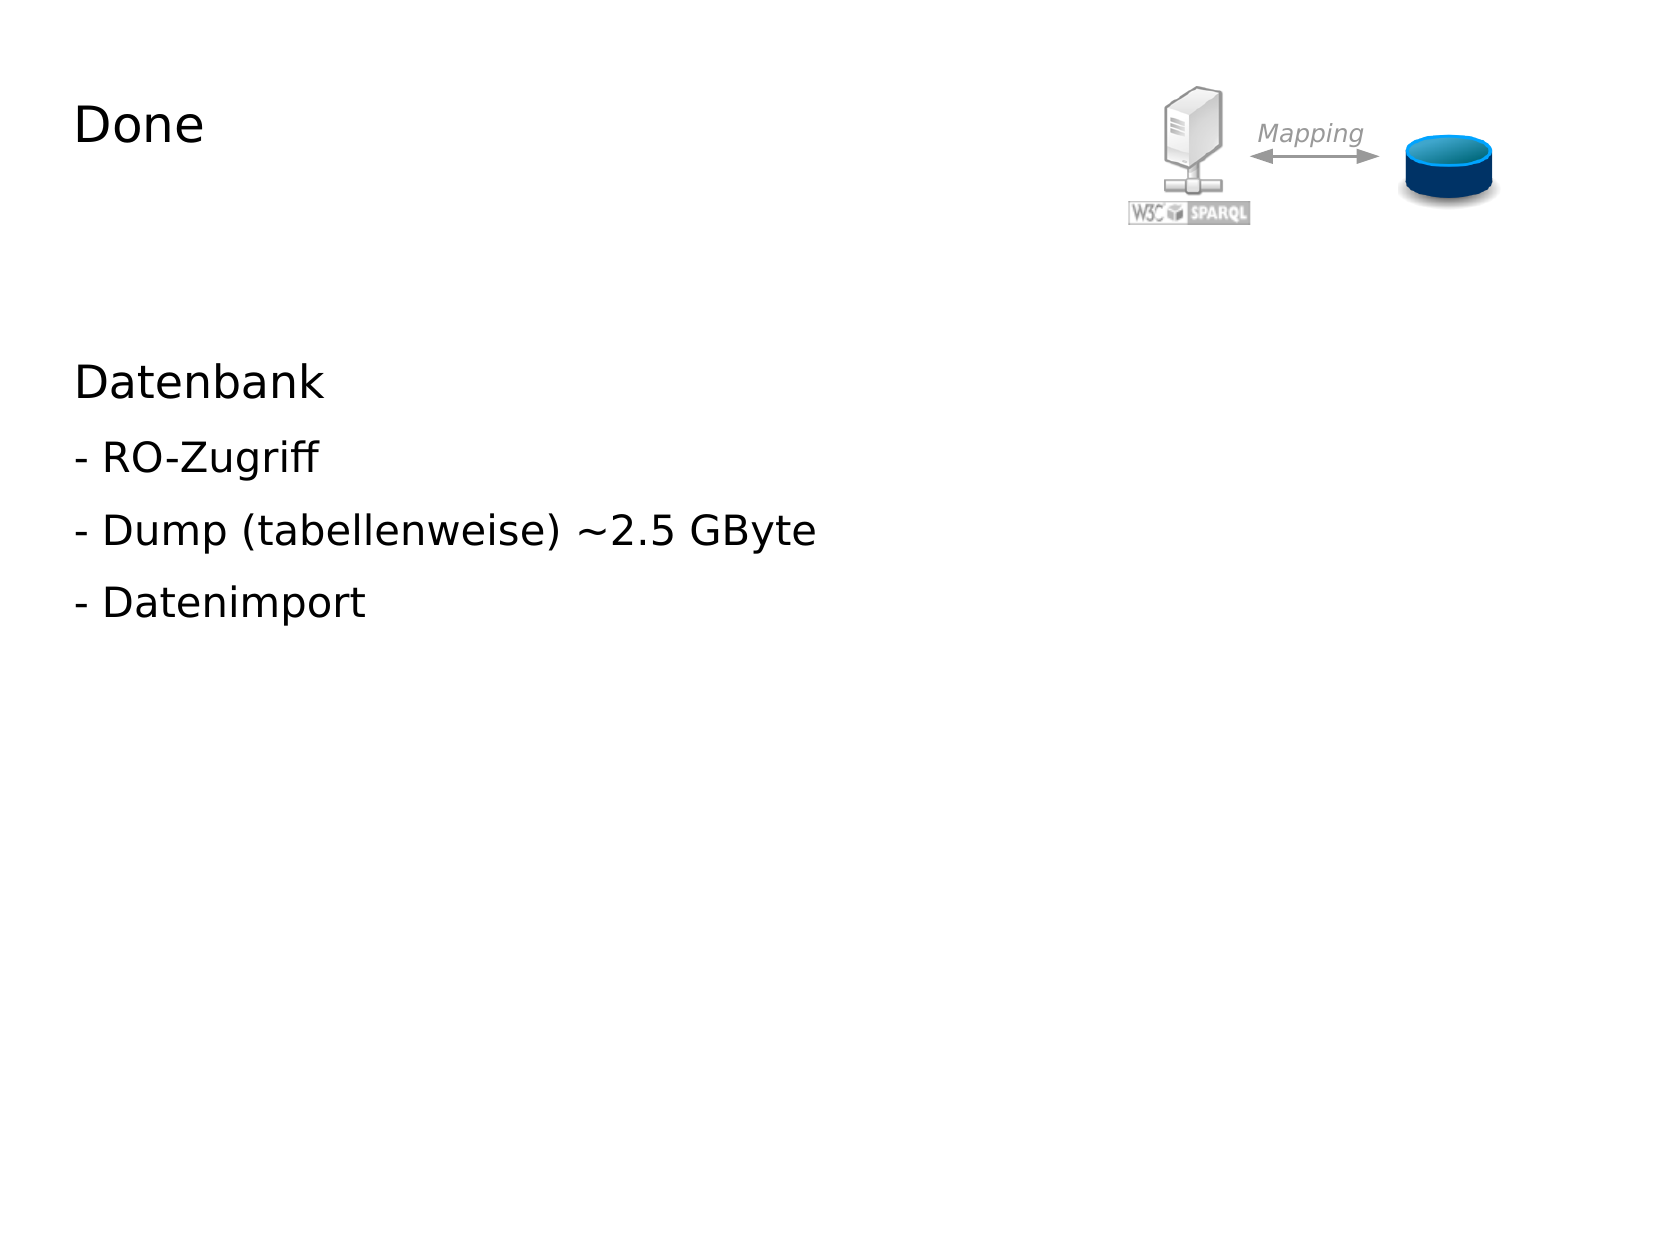

Done
Mapping
Datenbank
- RO-Zugriff
- Dump (tabellenweise) ~2.5 GByte
- Datenimport